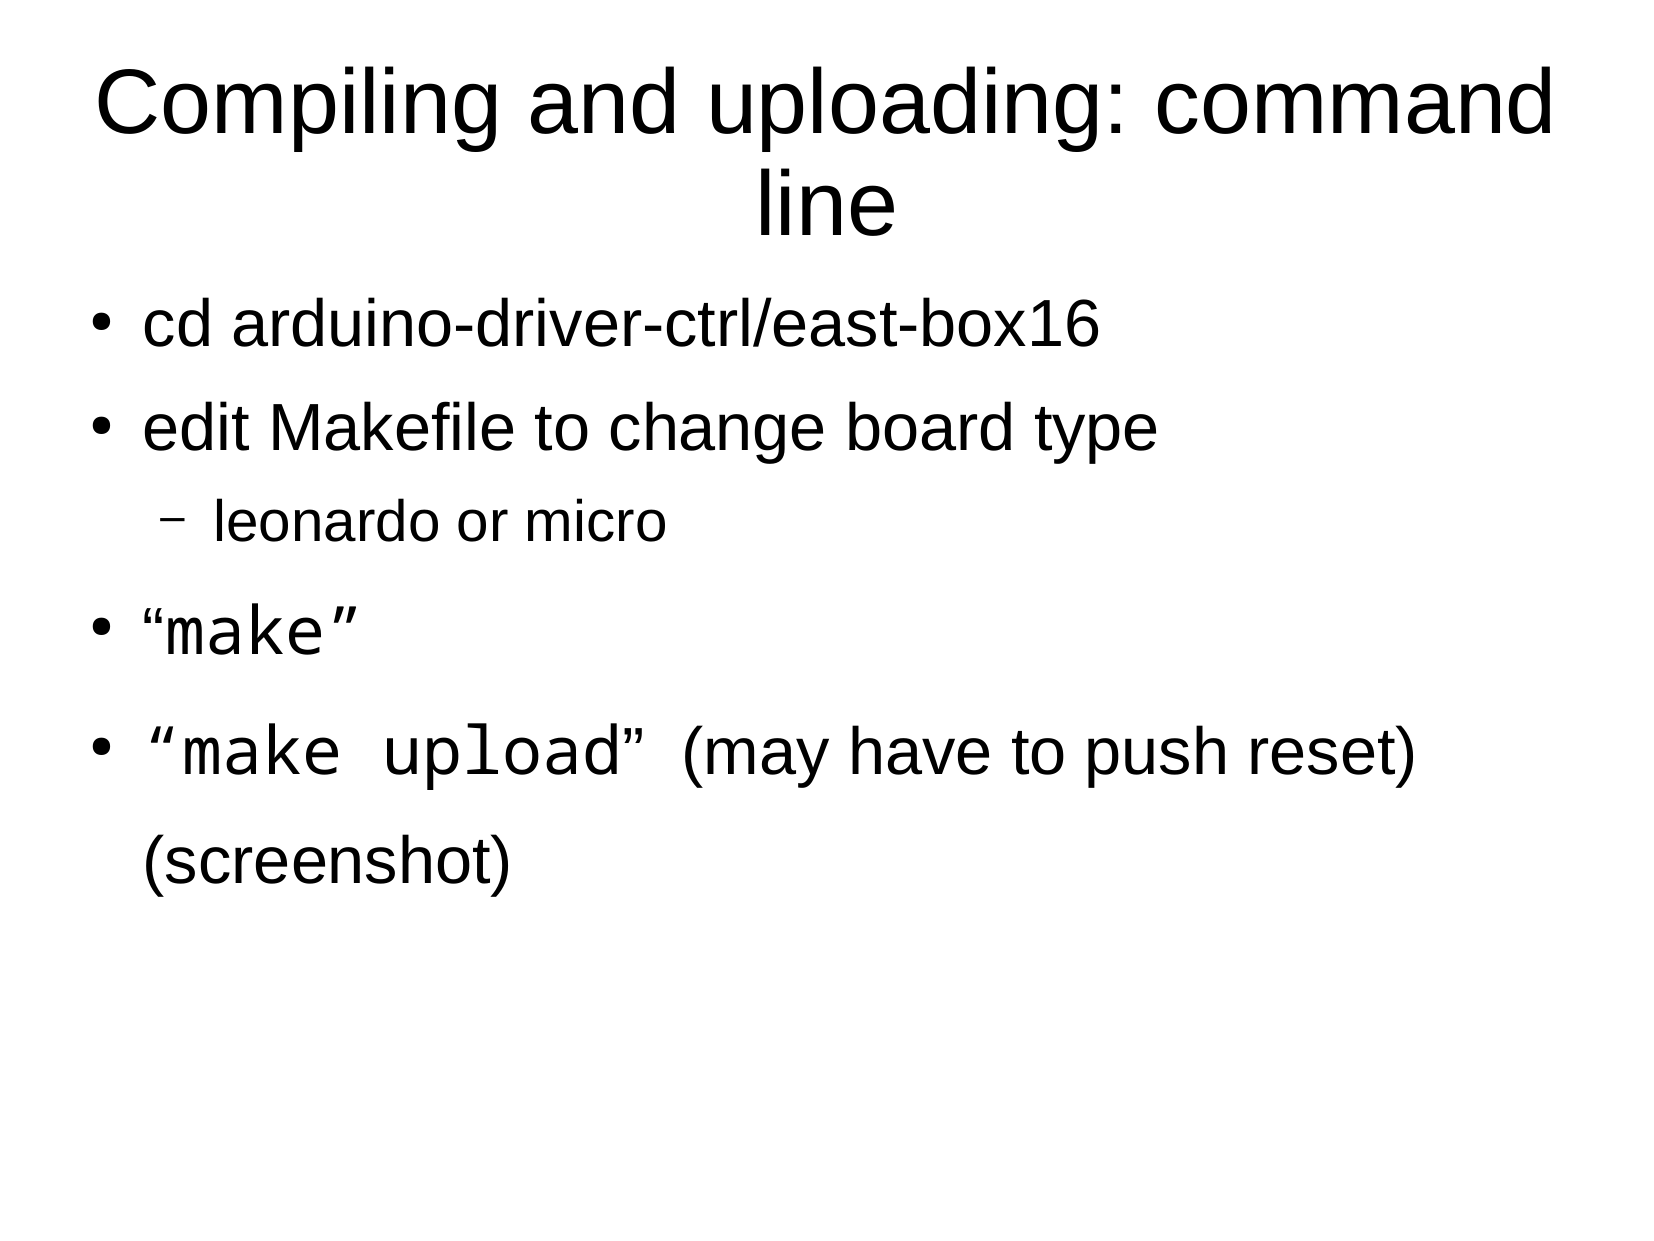

# Compiling and uploading: command line
cd arduino-driver-ctrl/east-box16
edit Makefile to change board type
leonardo or micro
“make”
“make upload” (may have to push reset)
(screenshot)